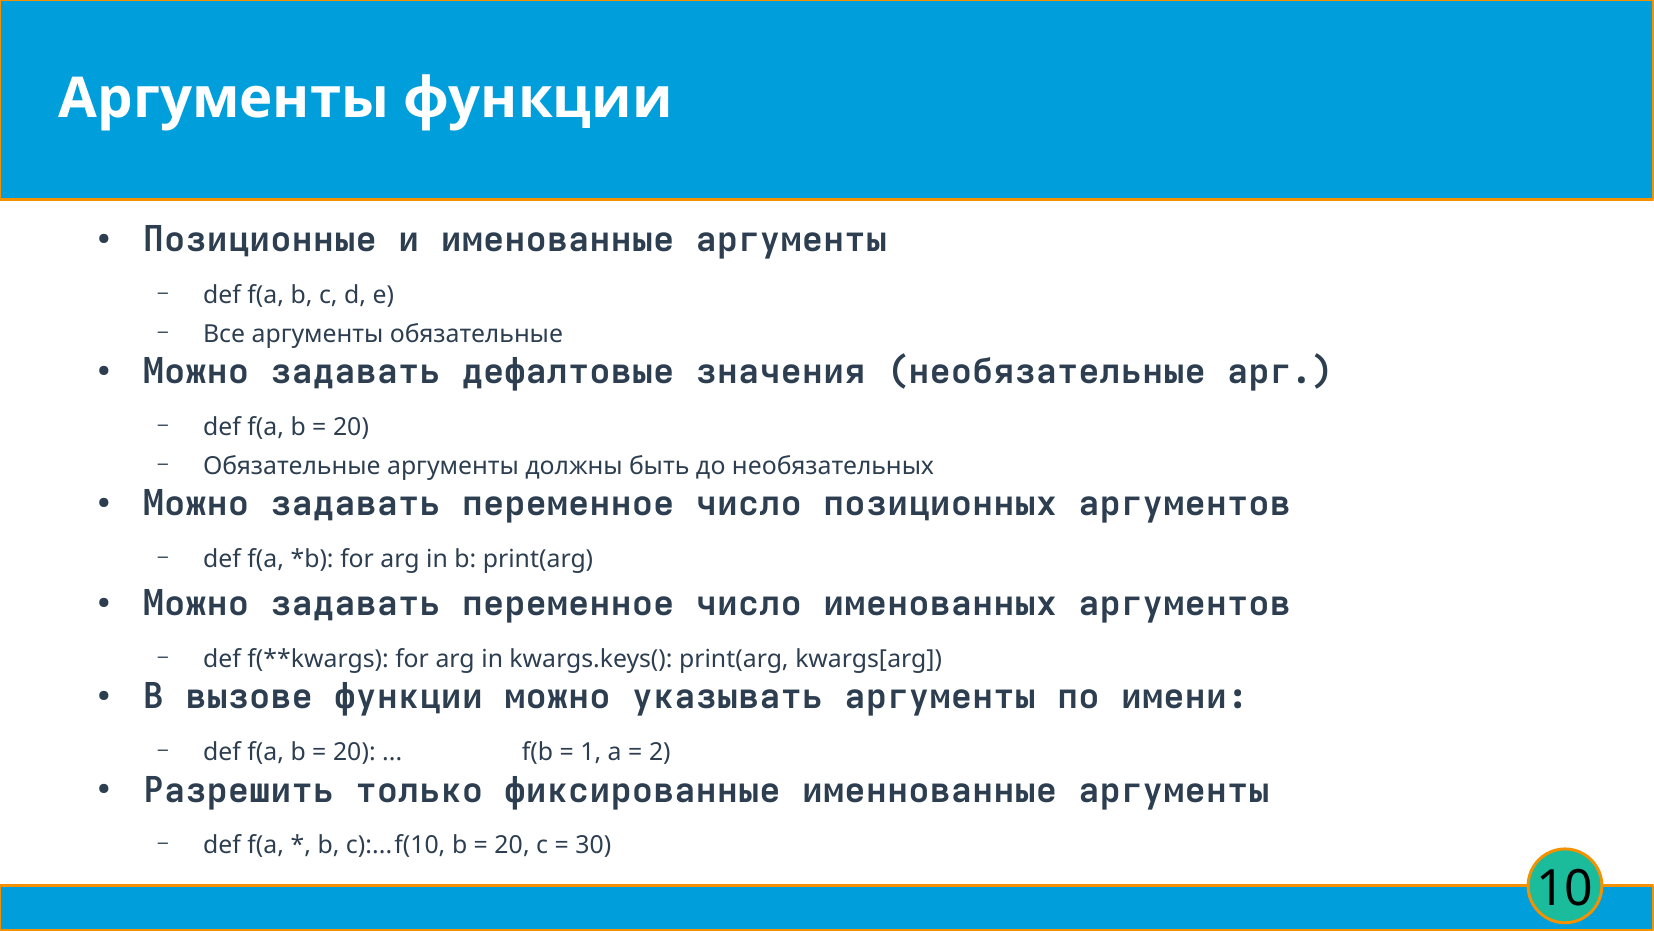

# Аргументы функции
Позиционные и именованные аргументы
def f(a, b, c, d, e)
Все аргументы обязательные
Можно задавать дефалтовые значения (необязательные арг.)
def f(a, b = 20)
Обязательные аргументы должны быть до необязательных
Можно задавать переменное число позиционных аргументов
def f(a, *b): for arg in b: print(arg)
Можно задавать переменное число именованных аргументов
def f(**kwargs): for arg in kwargs.keys(): print(arg, kwargs[arg])
В вызове функции можно указывать аргументы по имени:
def f(a, b = 20): ...		f(b = 1, a = 2)
Разрешить только фиксированные именнованные аргументы
def f(a, *, b, c):...	f(10, b = 20, c = 30)